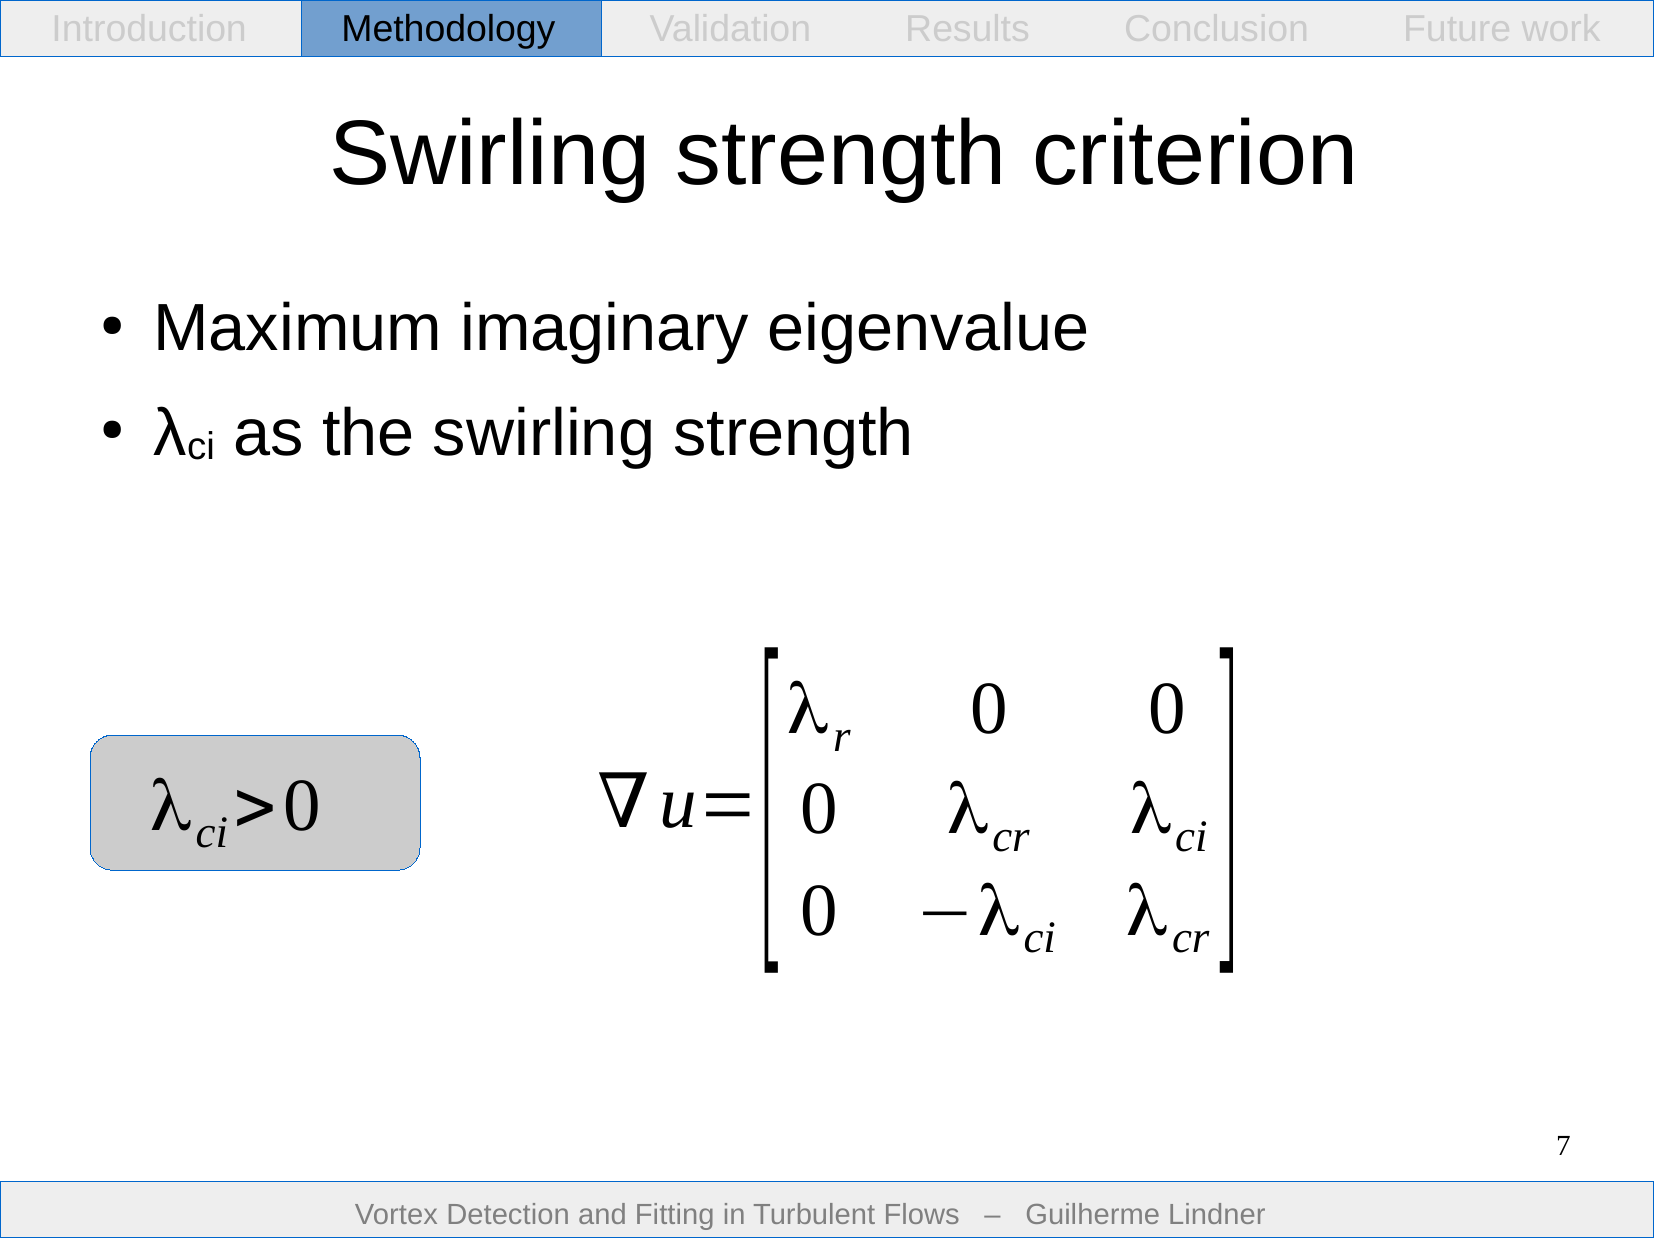

Introduction Methodology Validation Results Conclusion Future work
# Swirling strength criterion
Maximum imaginary eigenvalue
λci as the swirling strength
7
Vortex Detection and Fitting in Turbulent Flows – Guilherme Lindner